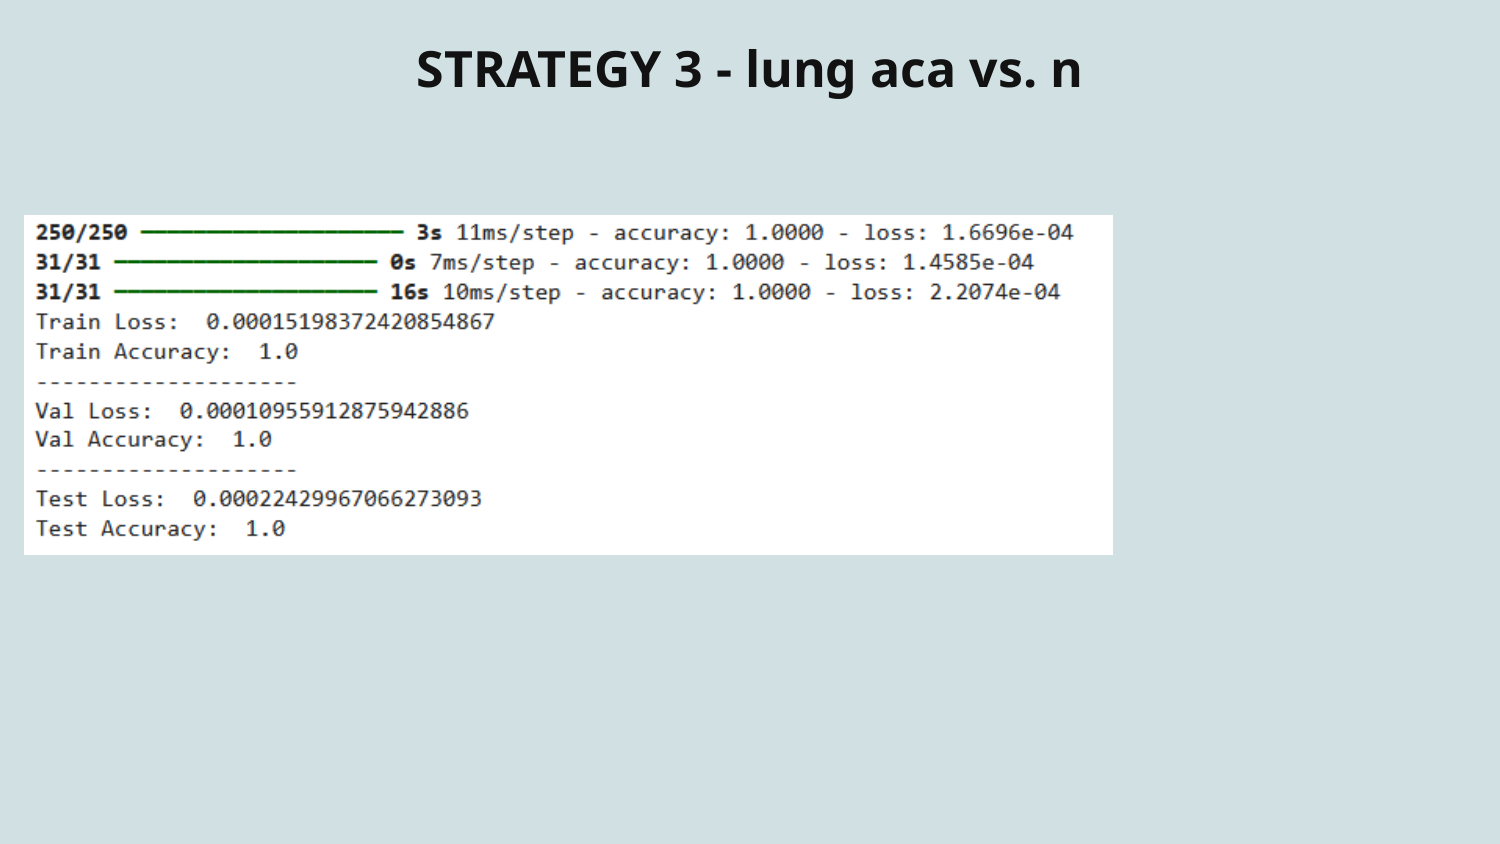

# STRATEGY 3 - lung aca vs. n